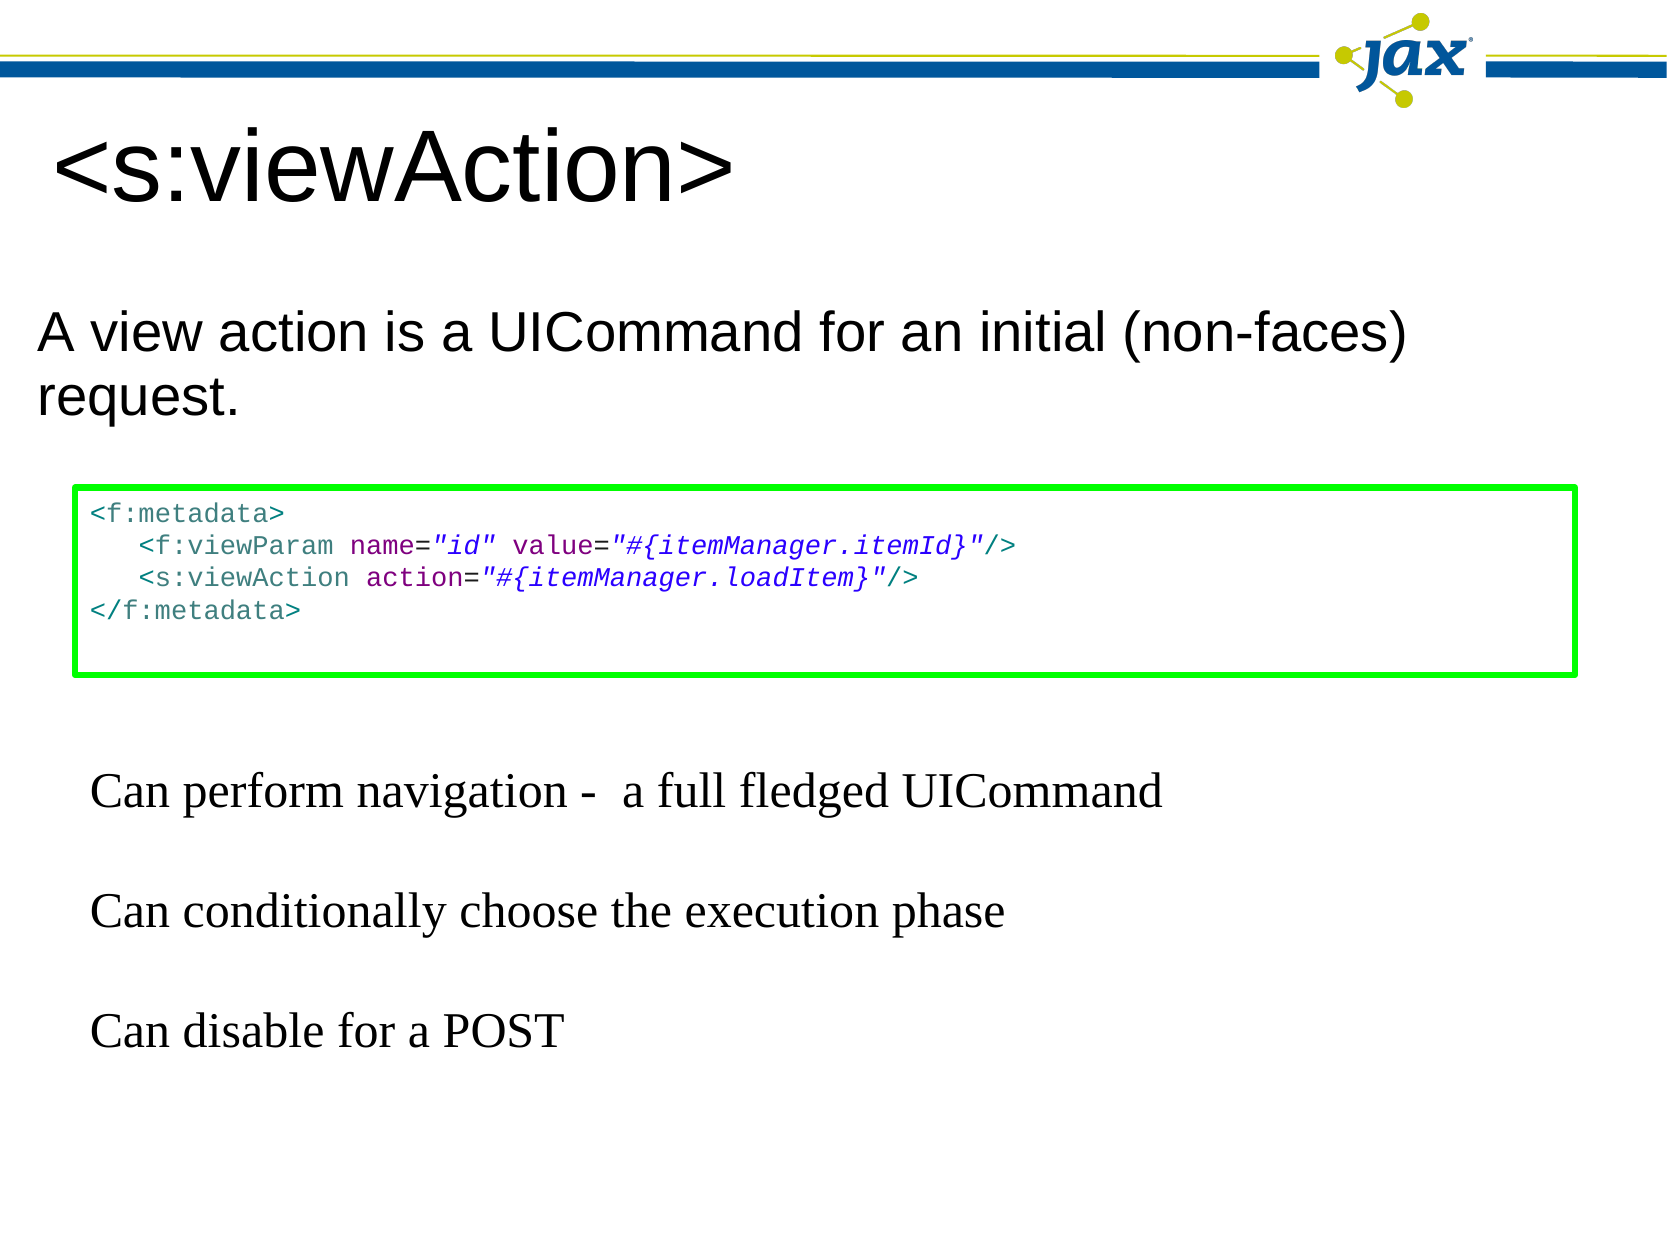

# <s:viewAction>
A view action is a UICommand for an initial (non-faces) request.
<f:metadata>
   <f:viewParam name="id" value="#{itemManager.itemId}"/>
   <s:viewAction action="#{itemManager.loadItem}"/>
</f:metadata>
Can perform navigation - a full fledged UICommand
Can conditionally choose the execution phase
Can disable for a POST